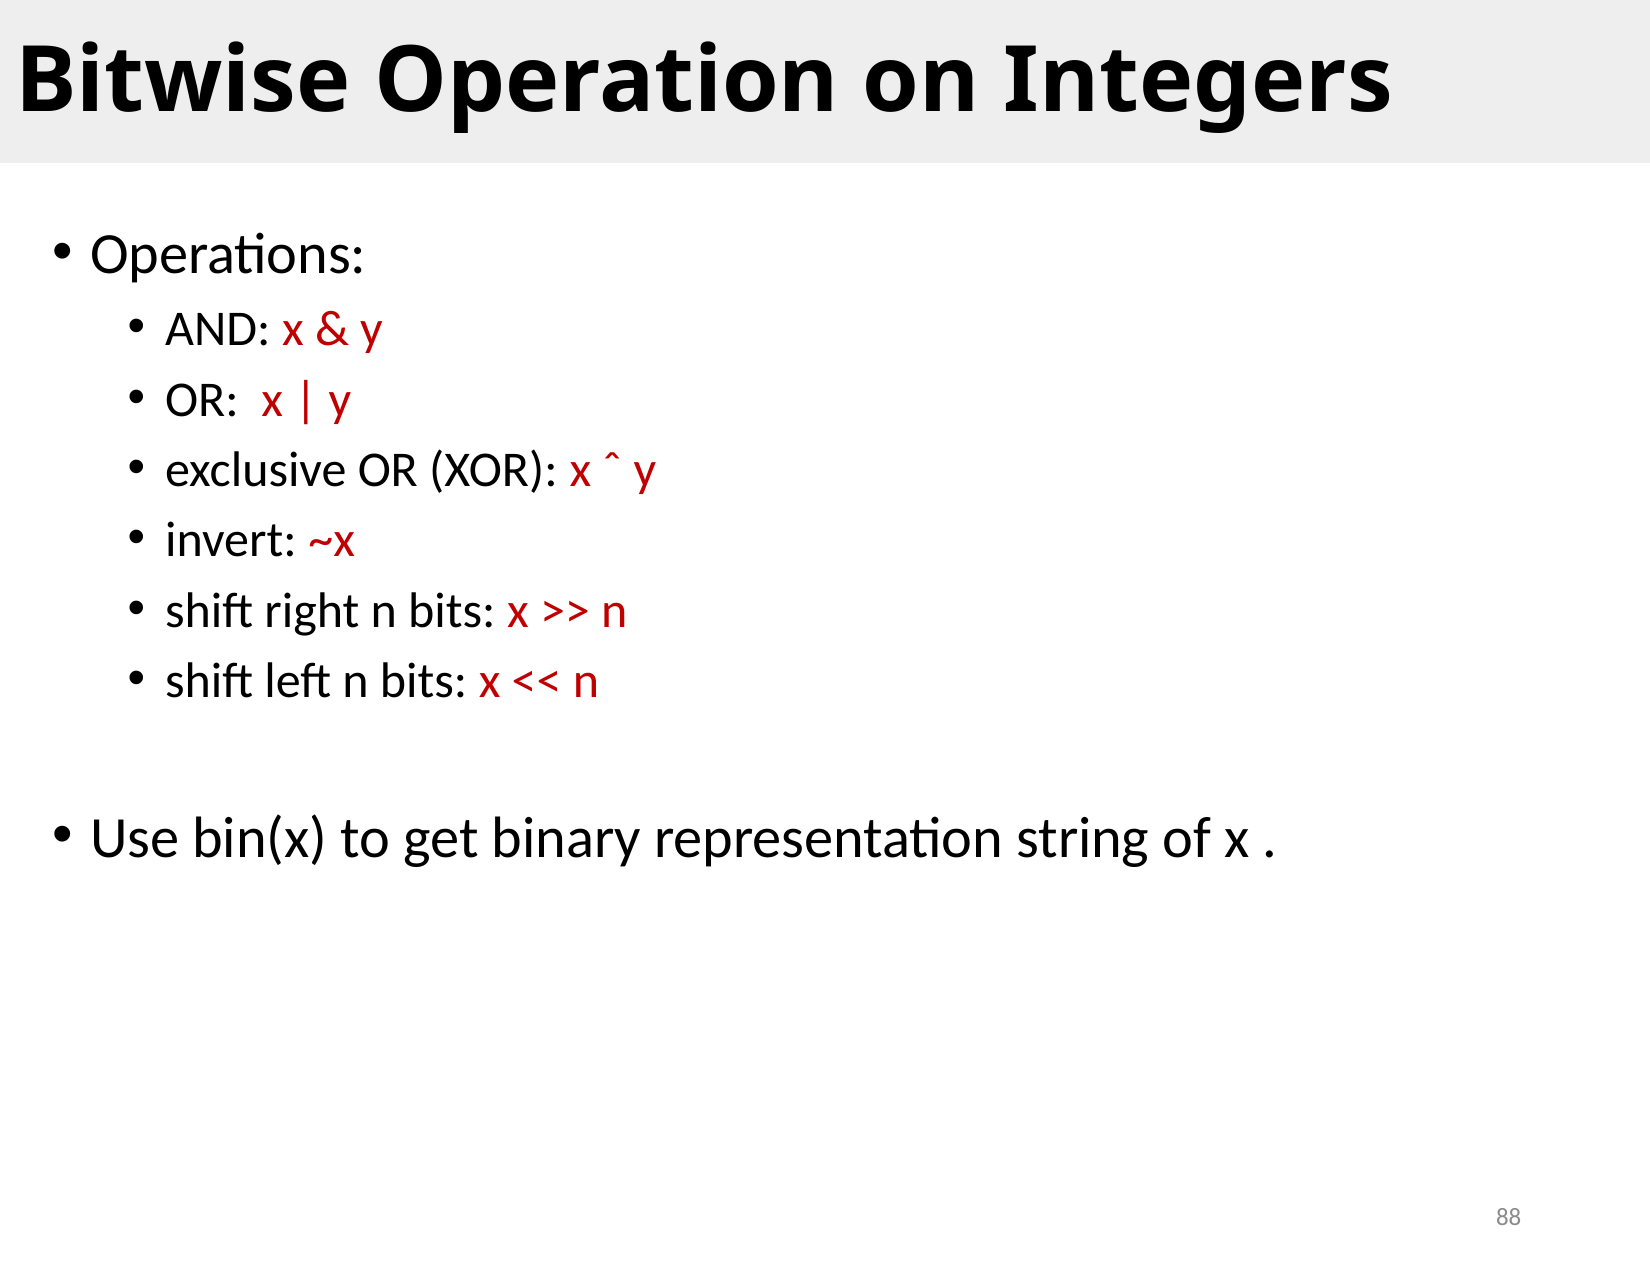

# Bitwise Operation on Integers
Operations:
AND: x & y
OR: x | y
exclusive OR (XOR): x ˆ y
invert: ~x
shift right n bits: x >> n
shift left n bits: x << n
Use bin(x) to get binary representation string of x .
88